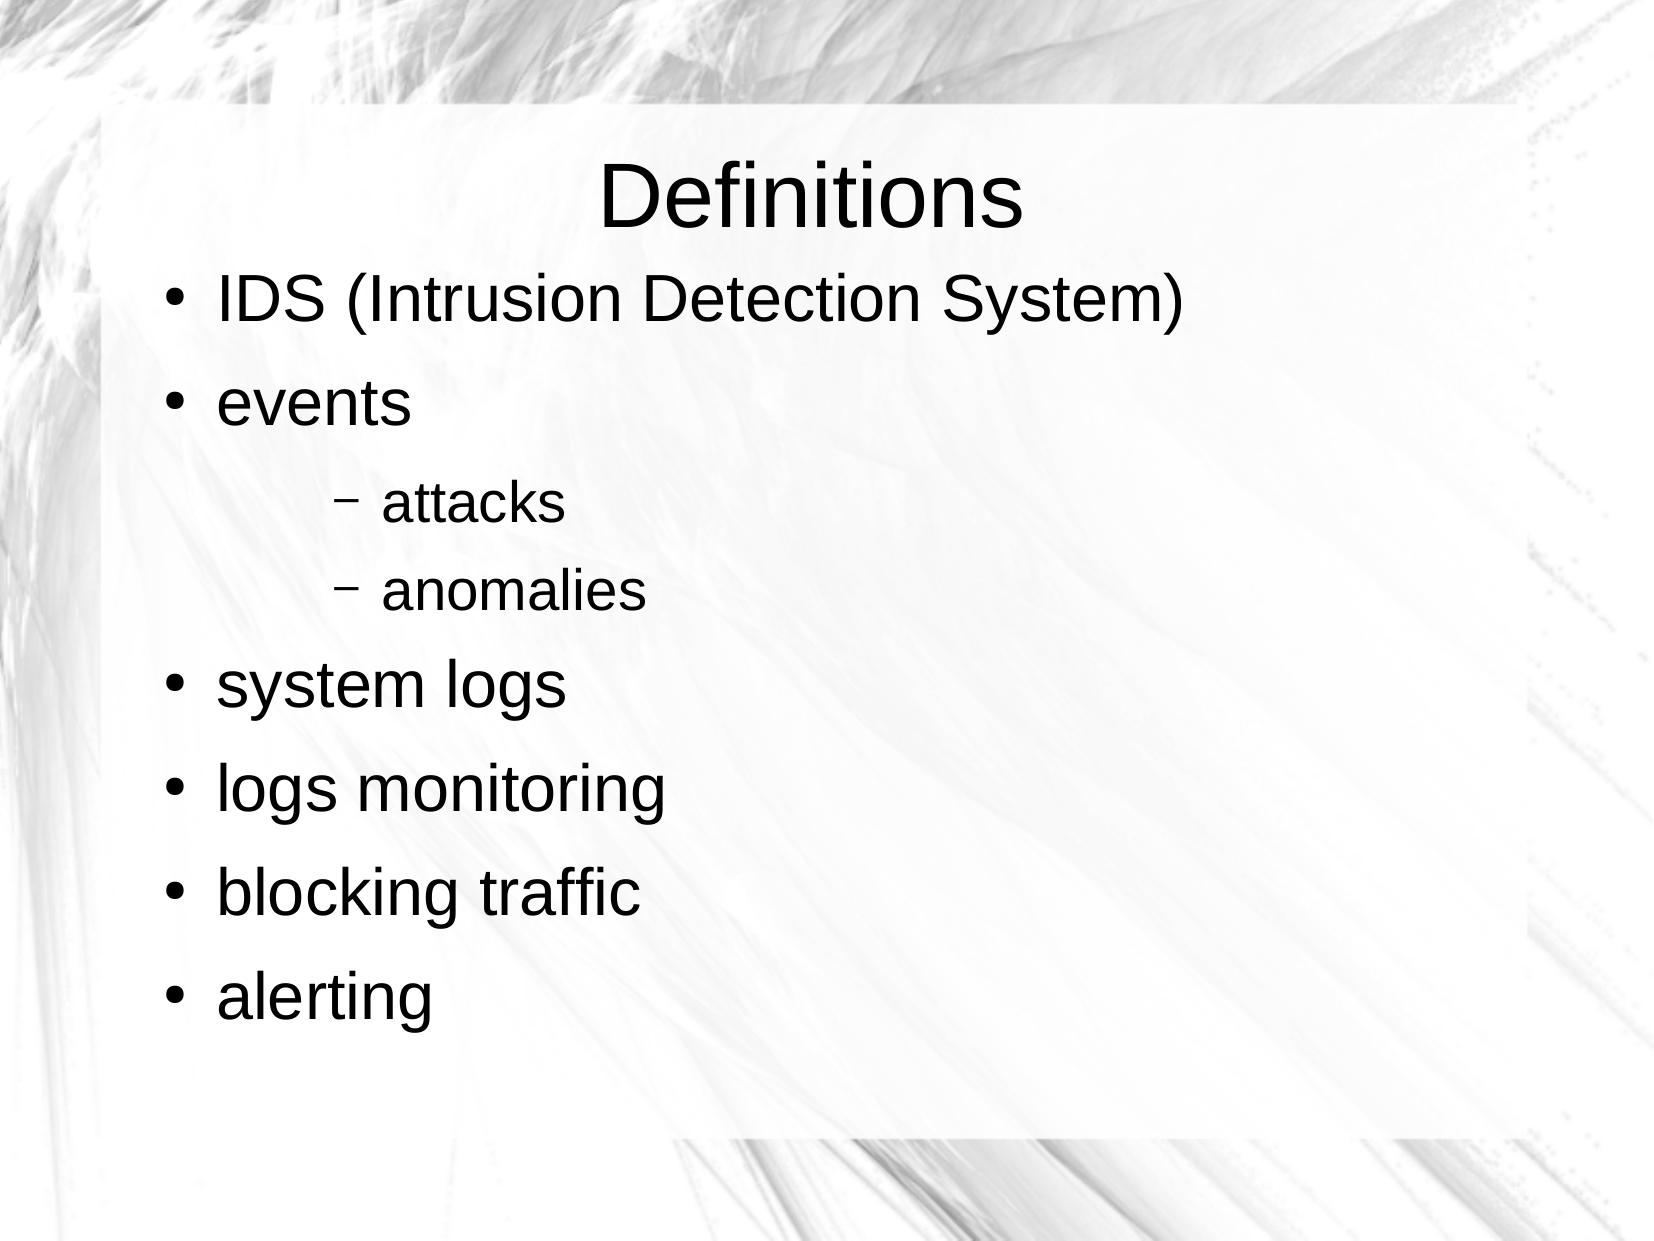

# Definitions
IDS (Intrusion Detection System)
events
attacks
anomalies
system logs
logs monitoring
blocking traffic
alerting